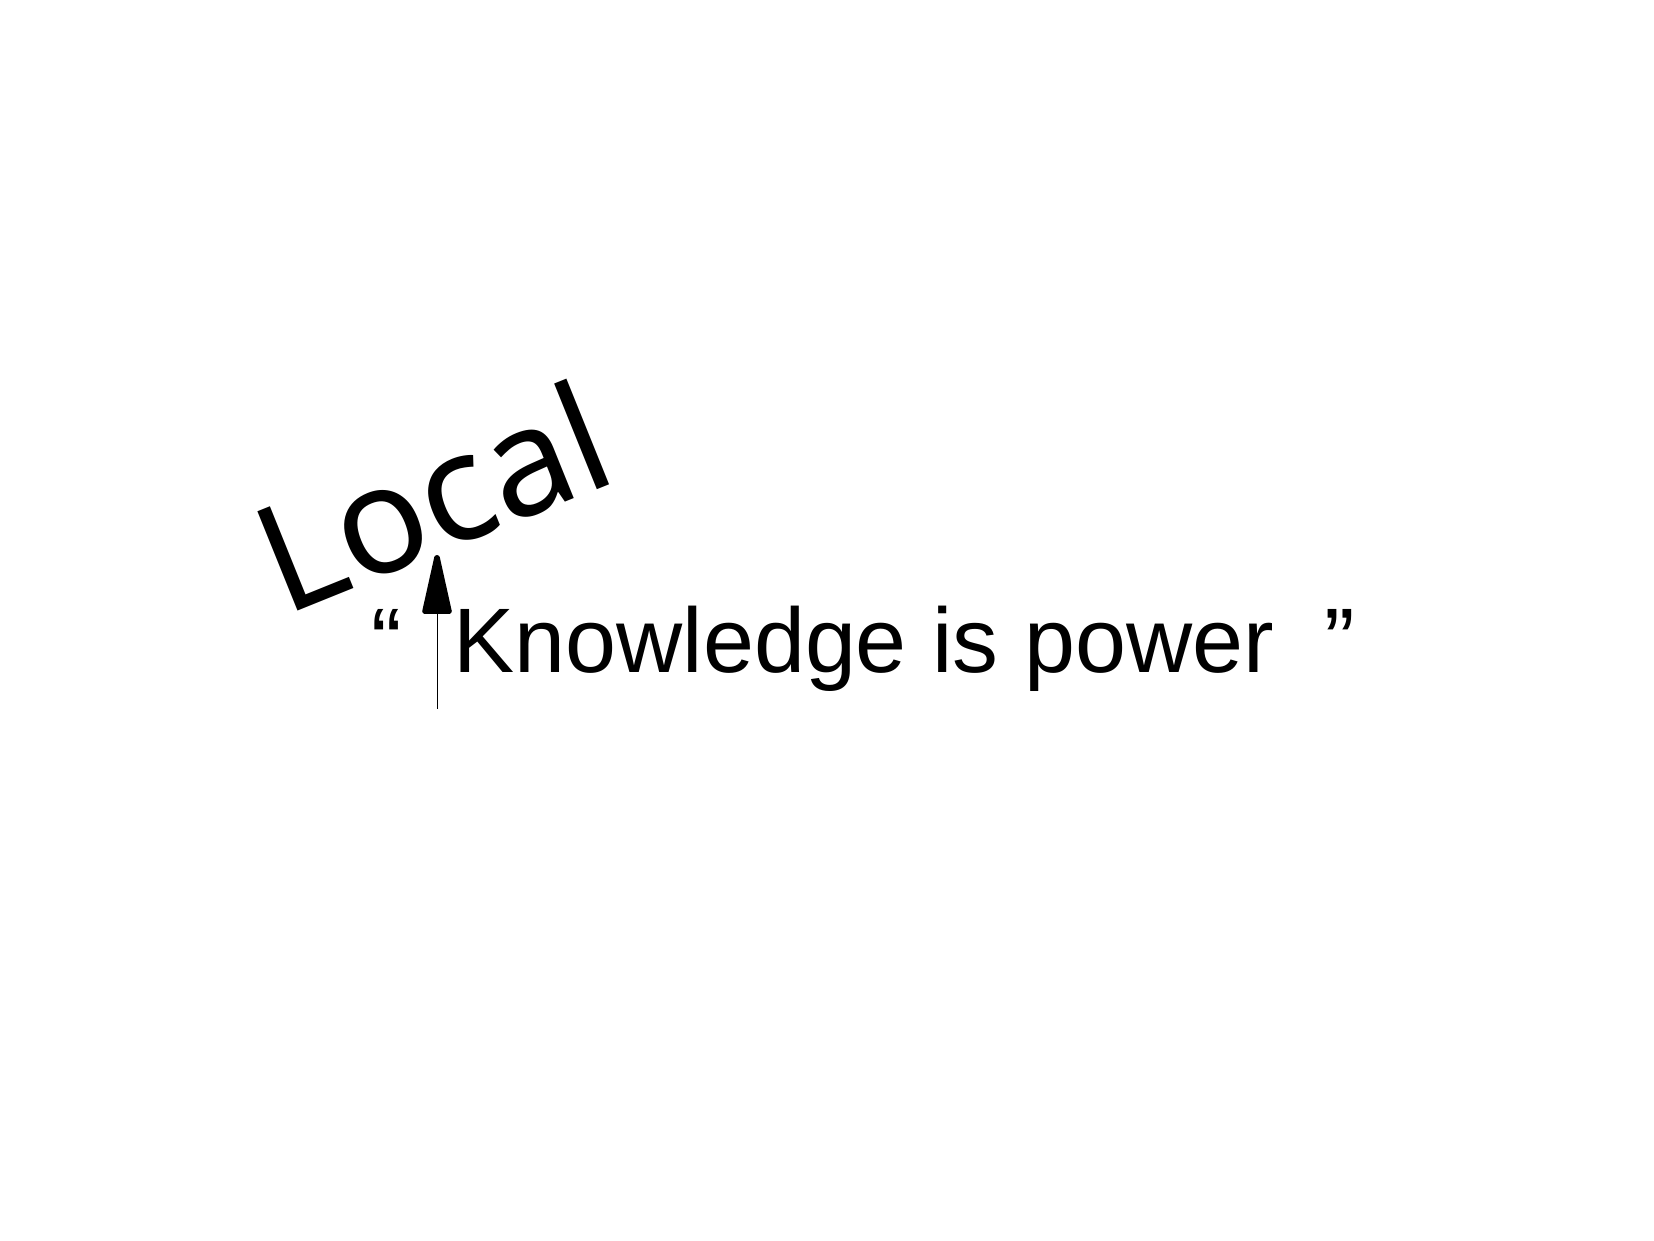

Local
# “ Knowledge is power ”